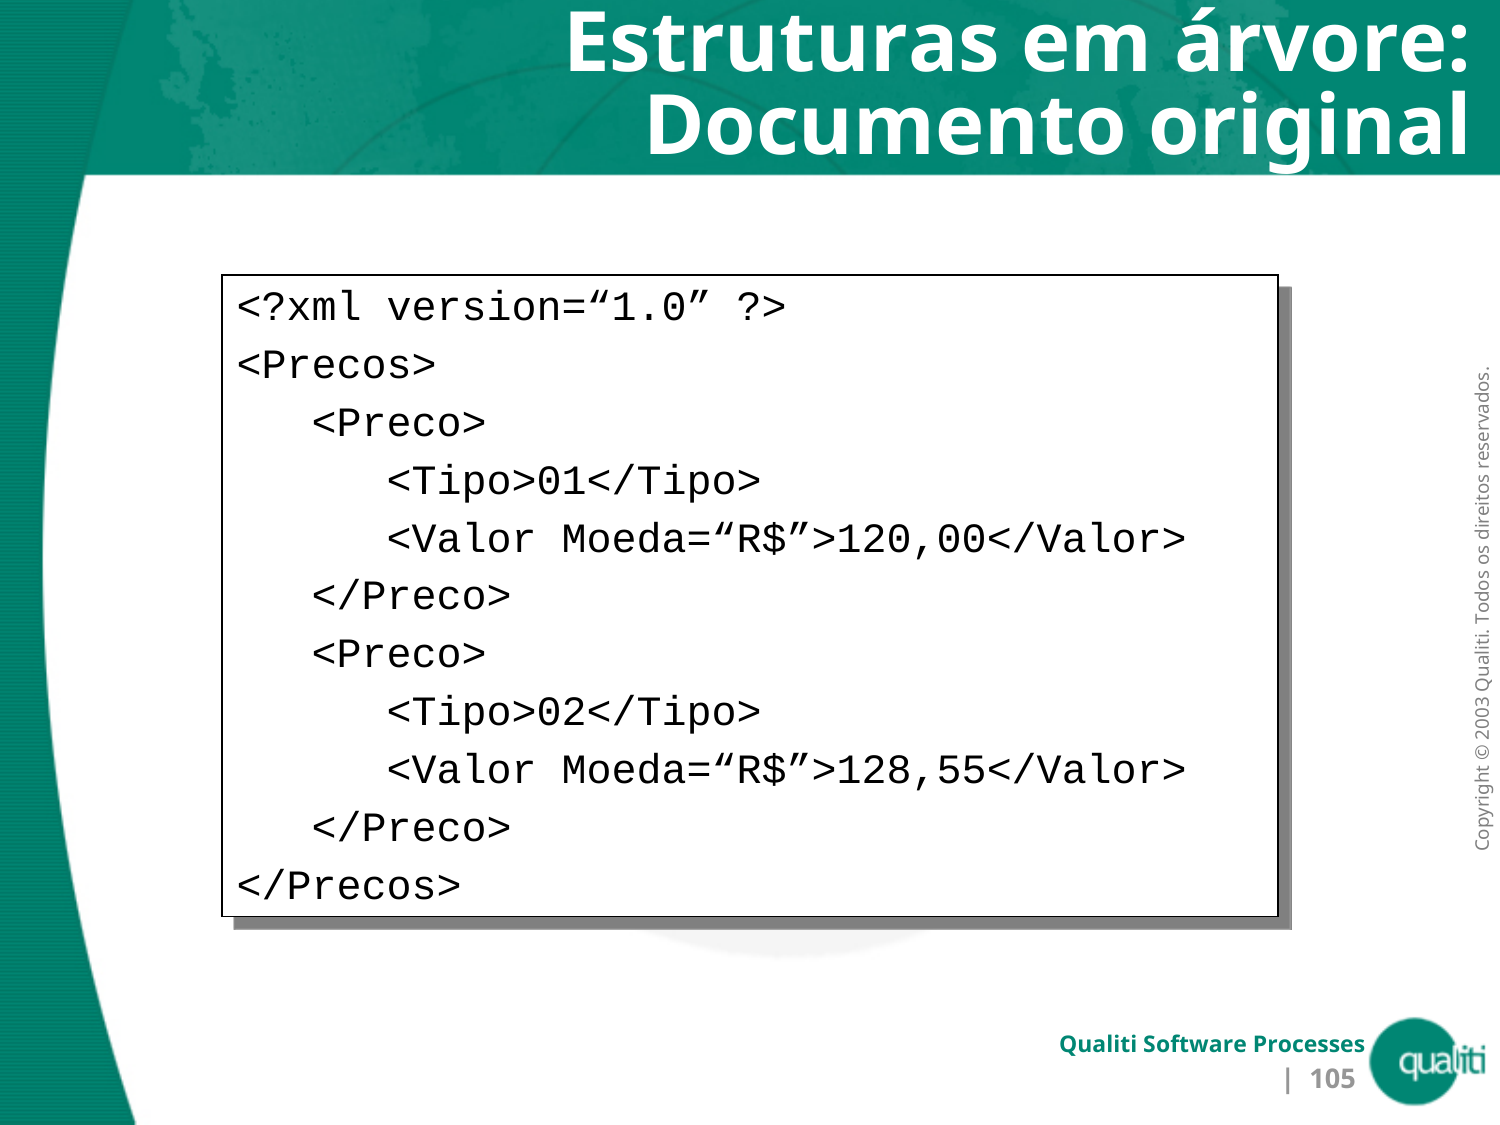

# Estruturas em árvore: Documento original
<?xml version=“1.0” ?>
<Precos>
 <Preco>
 <Tipo>01</Tipo>
 <Valor Moeda=“R$”>120,00</Valor>
 </Preco>
 <Preco>
 <Tipo>02</Tipo>
 <Valor Moeda=“R$”>128,55</Valor>
 </Preco>
</Precos>